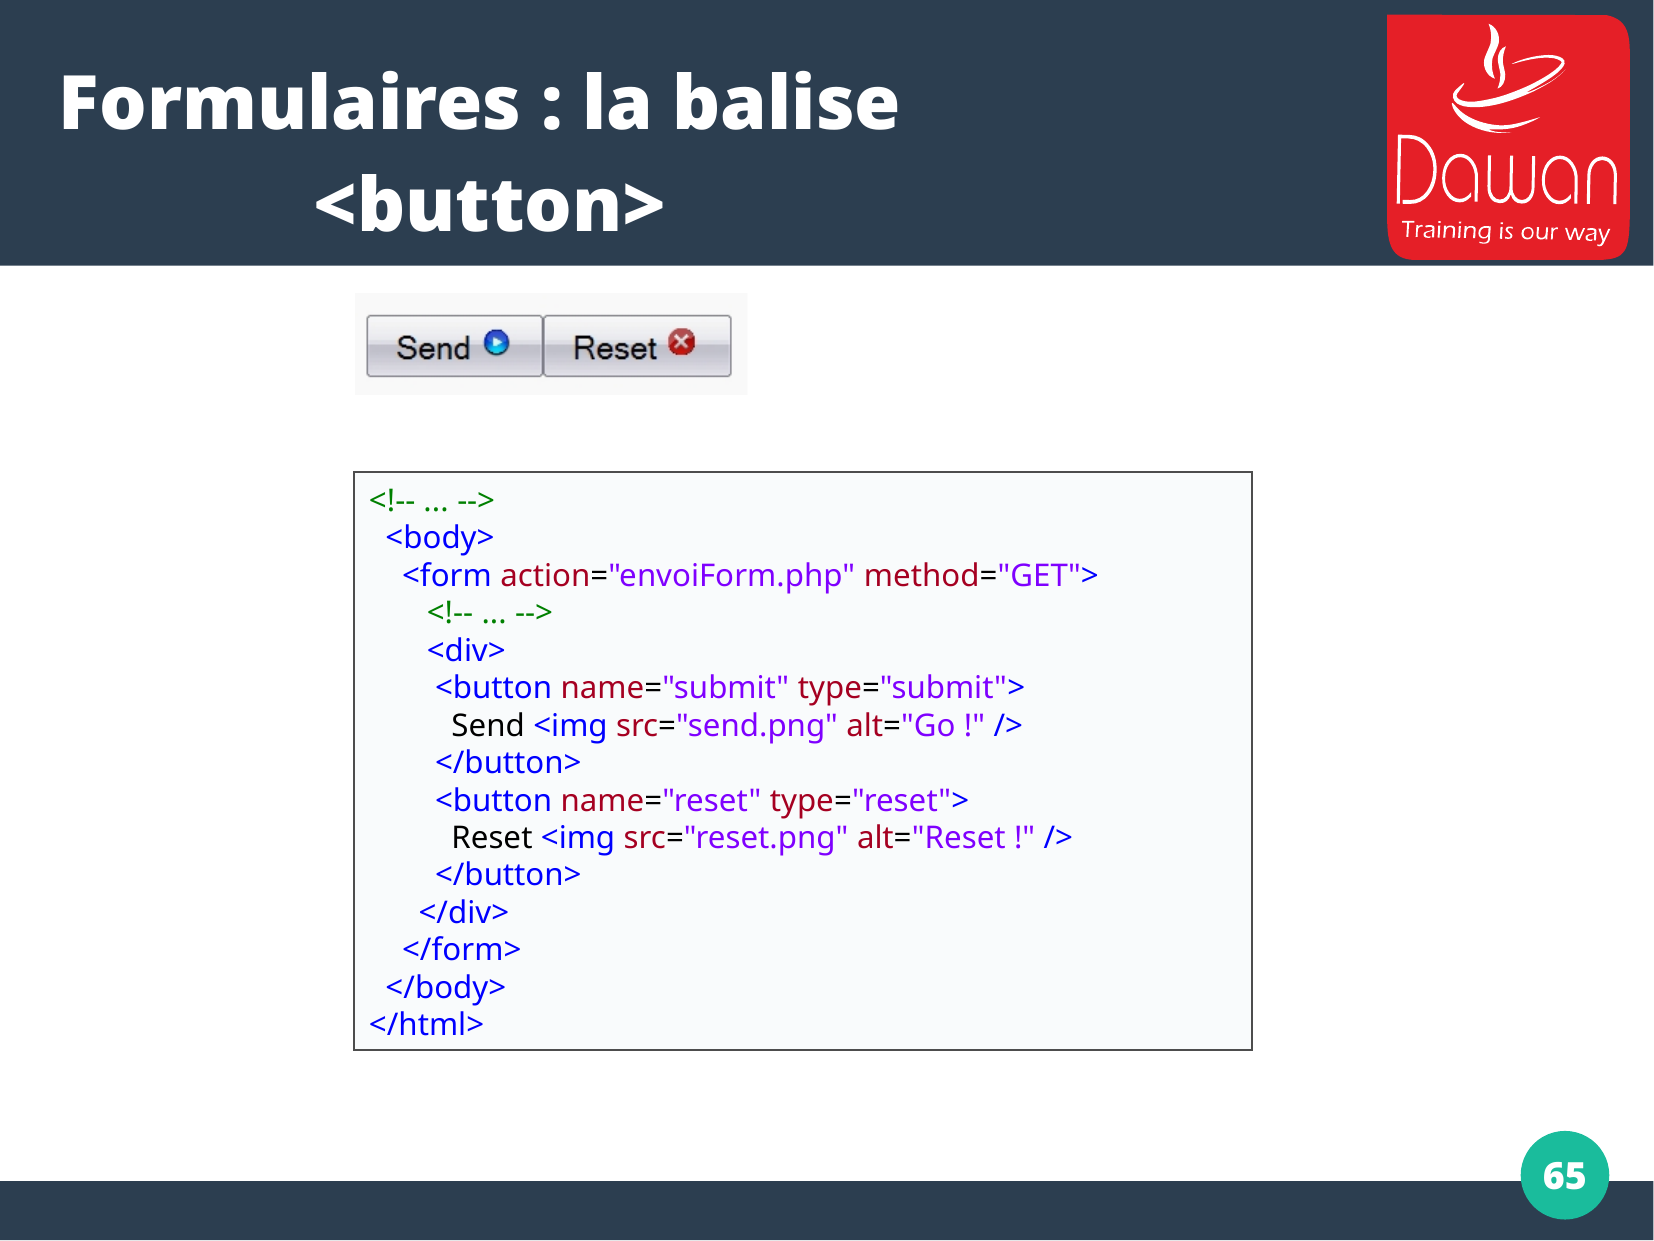

# Formulaires : la balise <button>
<!-- ... -->
 <body>
 <form action="envoiForm.php" method="GET">
 <!-- ... -->
 <div>
 <button name="submit" type="submit">
 Send <img src="send.png" alt="Go !" />
 </button>
 <button name="reset" type="reset">
 Reset <img src="reset.png" alt="Reset !" />
 </button>
 </div>
 </form>
 </body>
</html>
65